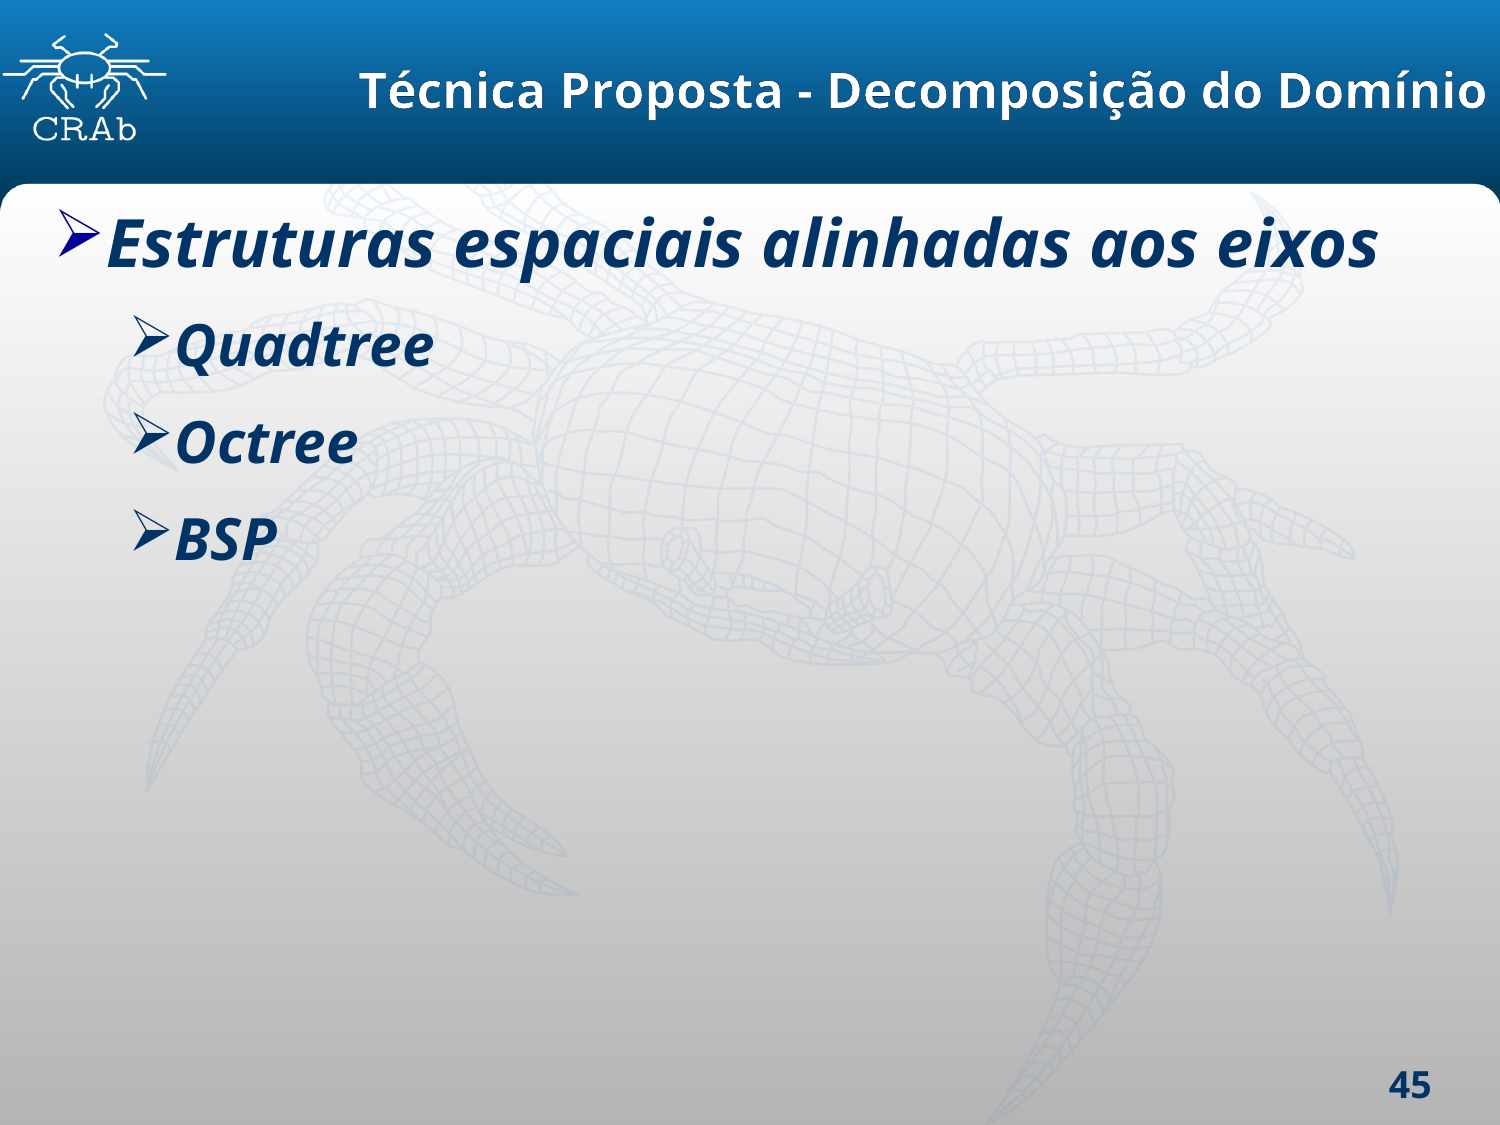

# Técnica Proposta - Decomposição do Domínio
Estruturas espaciais alinhadas aos eixos
Quadtree
Octree
BSP